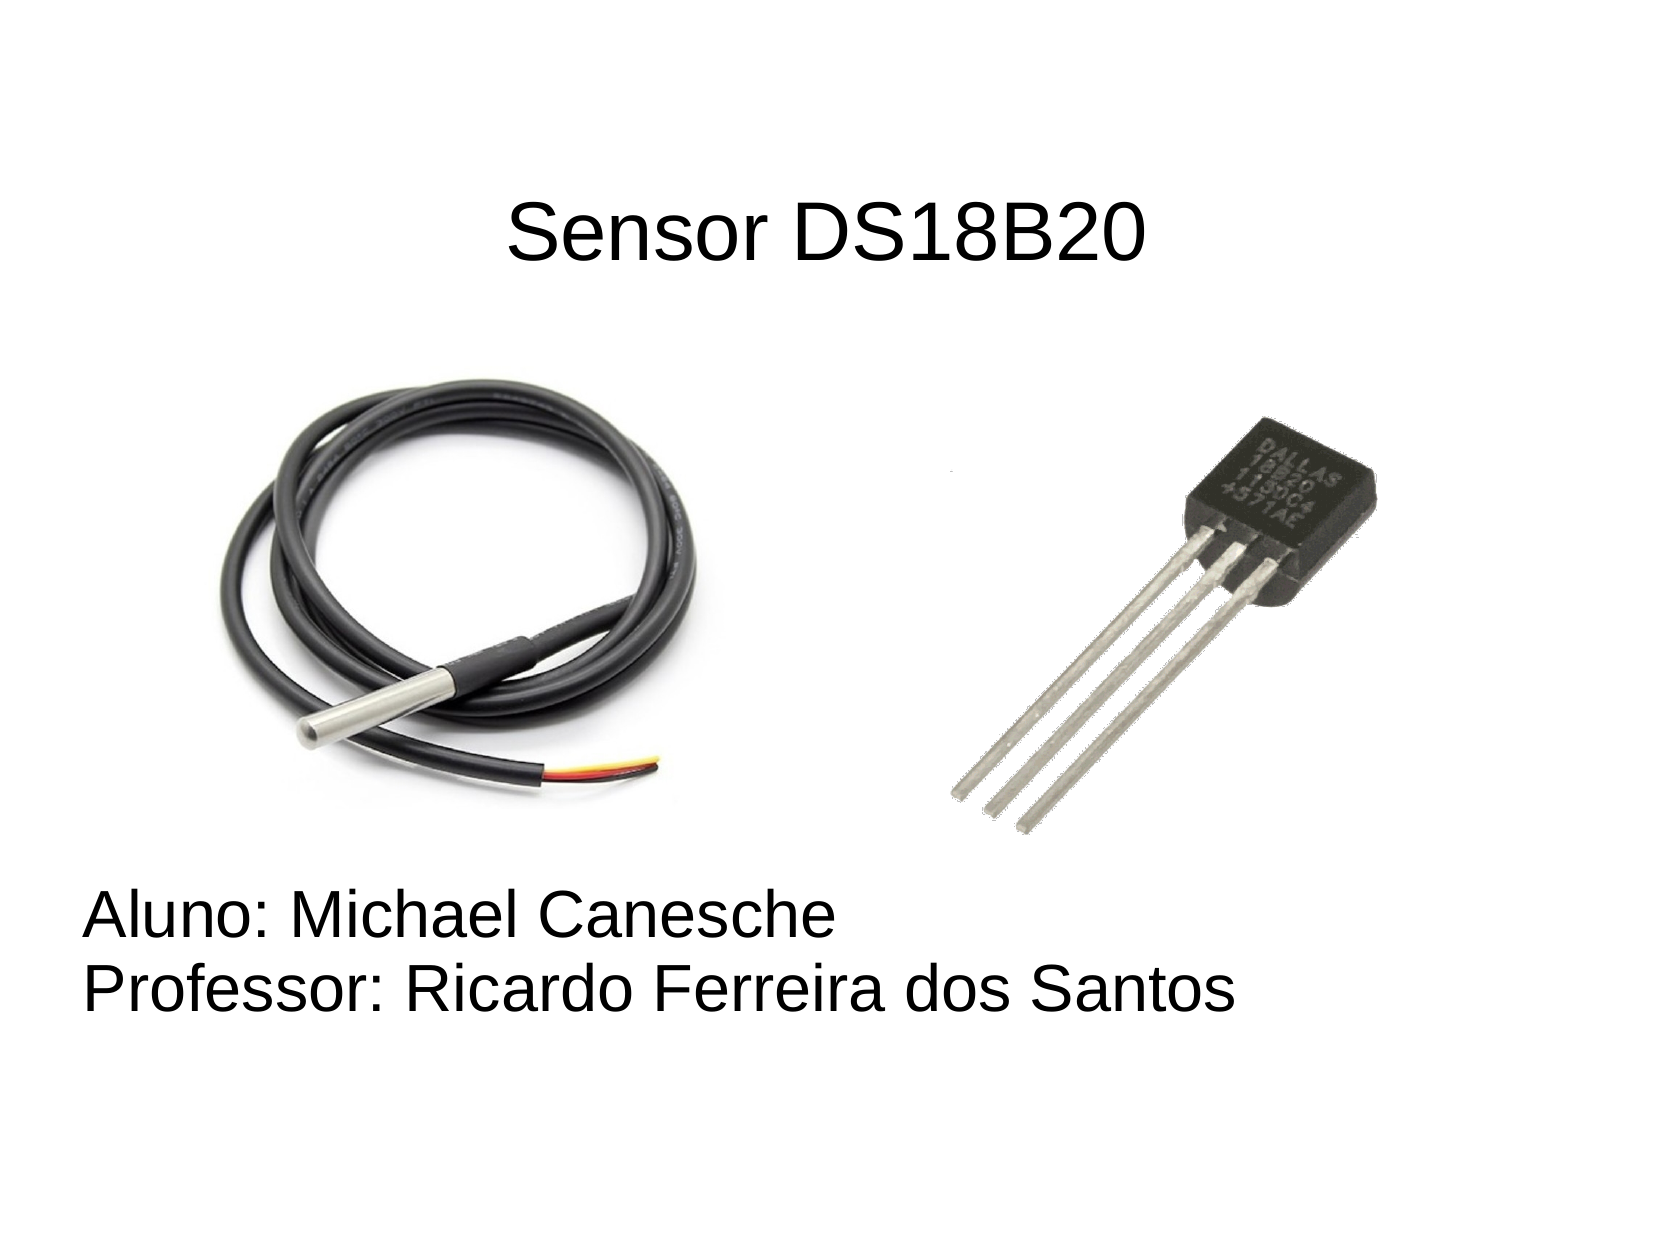

# Sensor DS18B20
Aluno: Michael Canesche
Professor: Ricardo Ferreira dos Santos